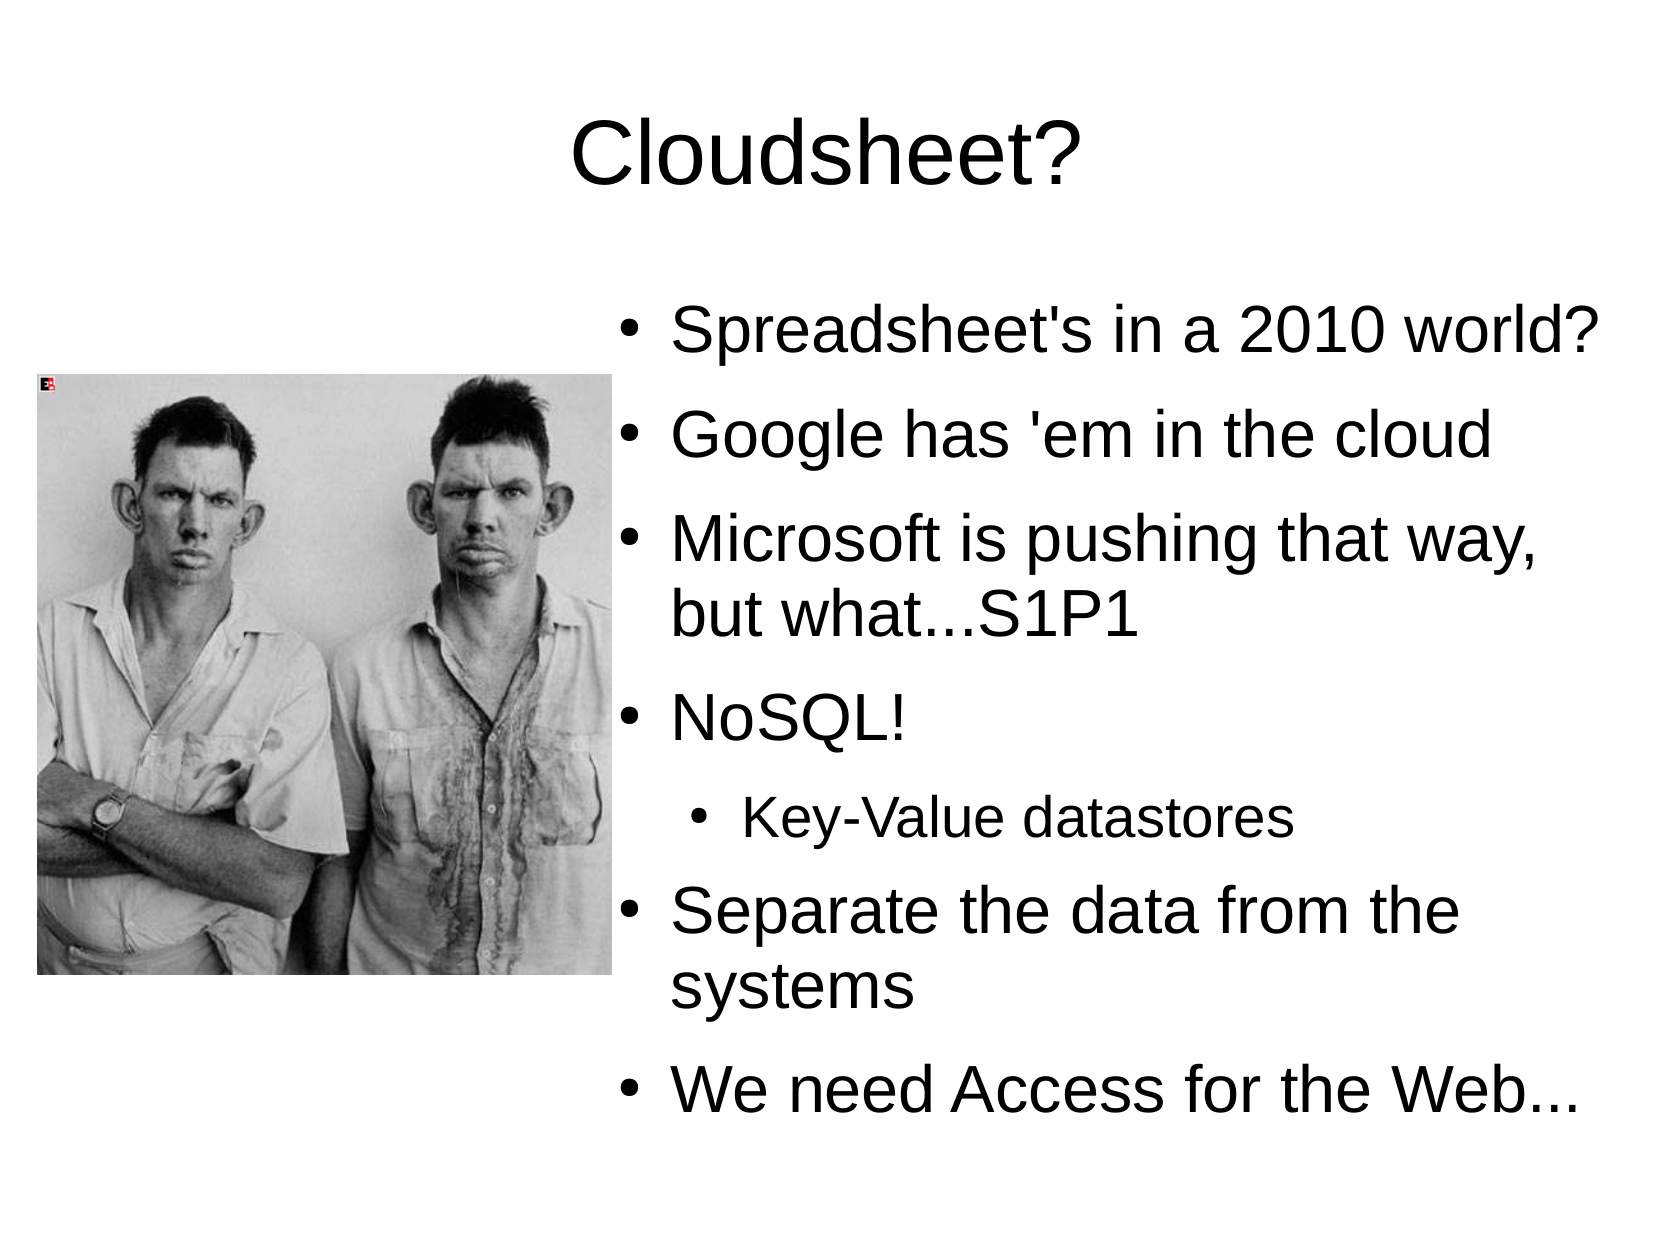

# Cloudsheet?
Spreadsheet's in a 2010 world?
Google has 'em in the cloud
Microsoft is pushing that way, but what...S1P1
NoSQL!
Key-Value datastores
Separate the data from the systems
We need Access for the Web...